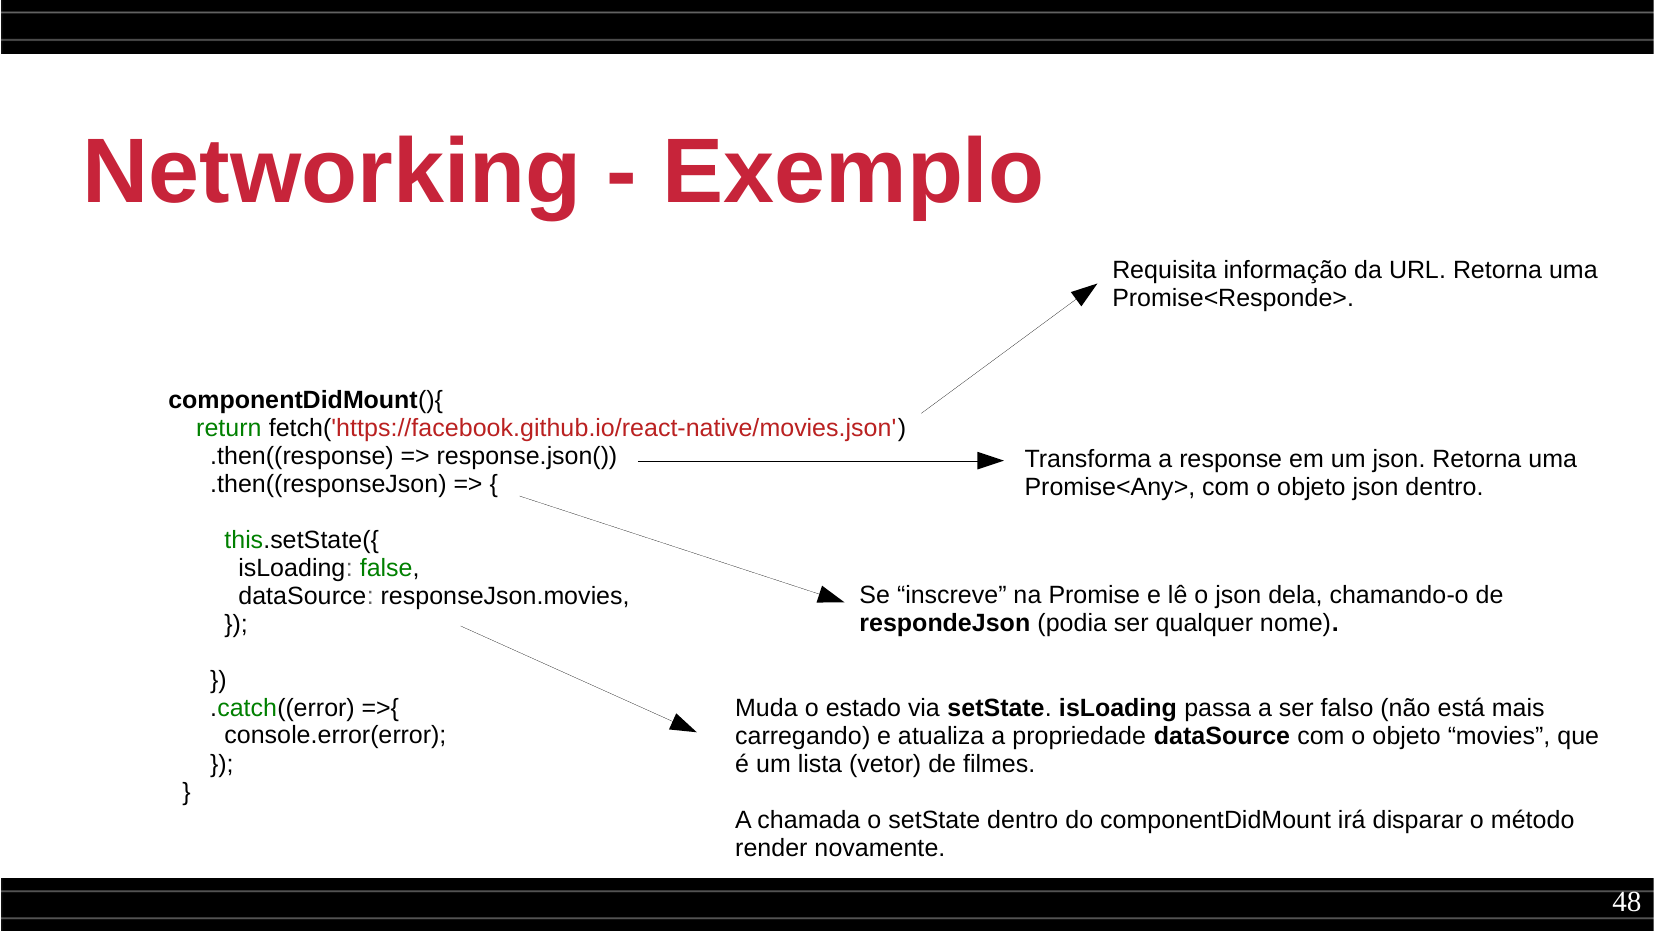

# Networking - Exemplo
Requisita informação da URL. Retorna uma
Promise<Responde>.
componentDidMount(){
 return fetch('https://facebook.github.io/react-native/movies.json')
 .then((response) => response.json())
 .then((responseJson) => {
 this.setState({
 isLoading: false,
 dataSource: responseJson.movies,
 });
 })
 .catch((error) =>{
 console.error(error);
 });
 }
Transforma a response em um json. Retorna uma
Promise<Any>, com o objeto json dentro.
Se “inscreve” na Promise e lê o json dela, chamando-o de
respondeJson (podia ser qualquer nome).
Muda o estado via setState. isLoading passa a ser falso (não está mais
carregando) e atualiza a propriedade dataSource com o objeto “movies”, que
é um lista (vetor) de filmes.
A chamada o setState dentro do componentDidMount irá disparar o método
render novamente.